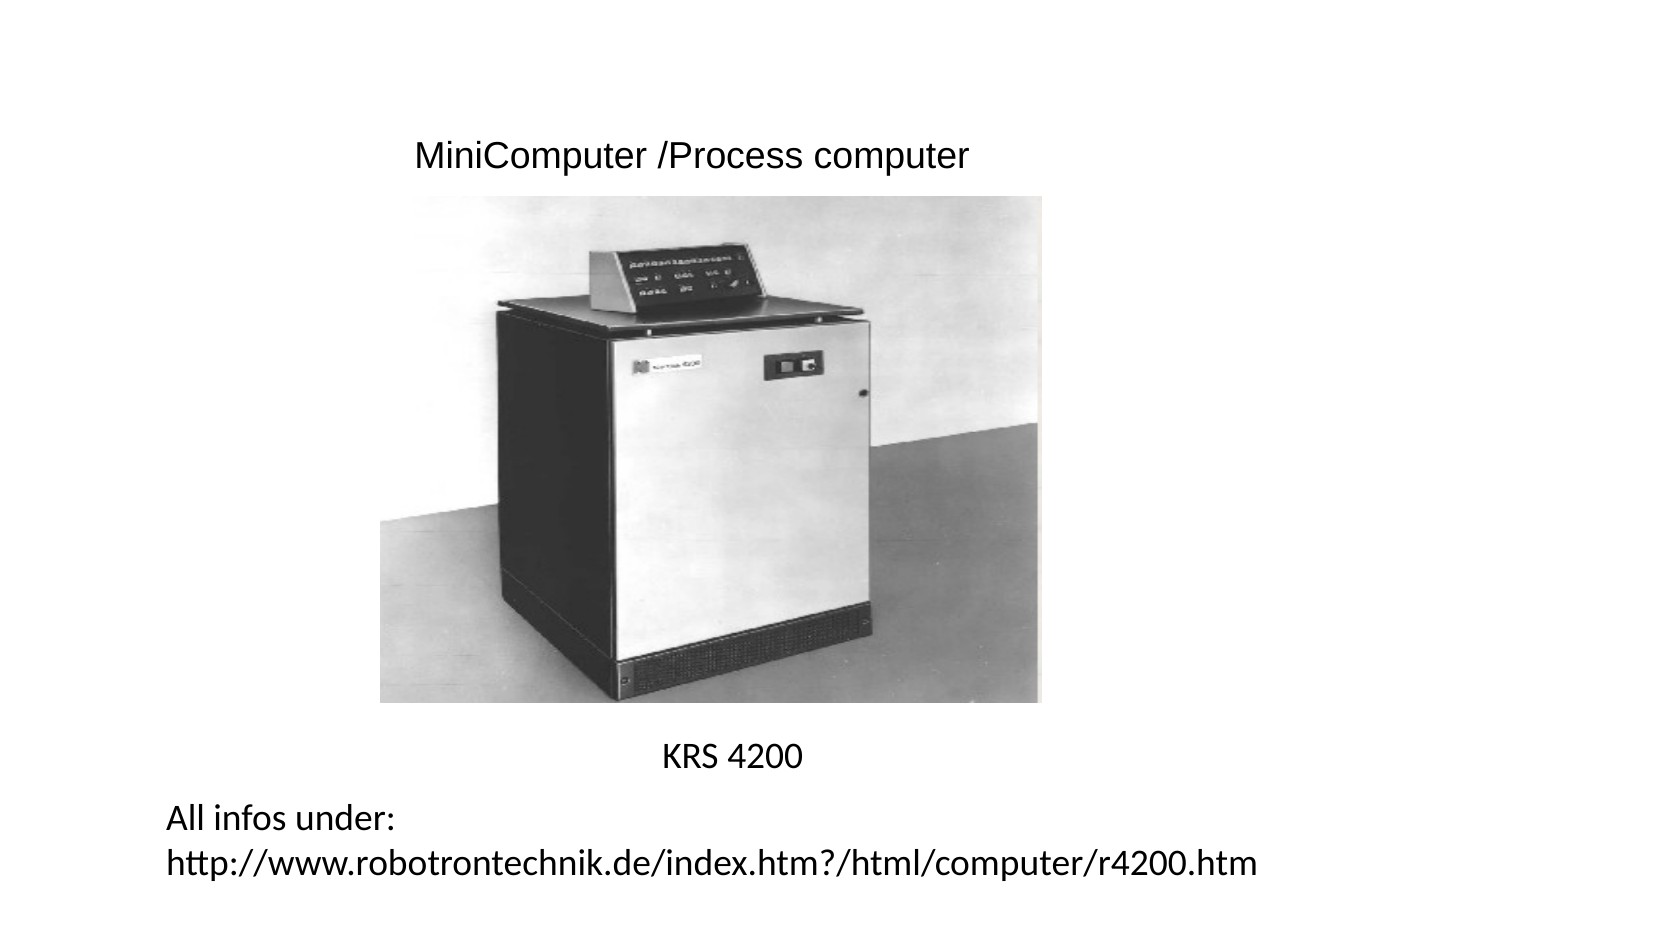

MiniComputer /Process computer
KRS 4200
All infos under:
http://www.robotrontechnik.de/index.htm?/html/computer/r4200.htm